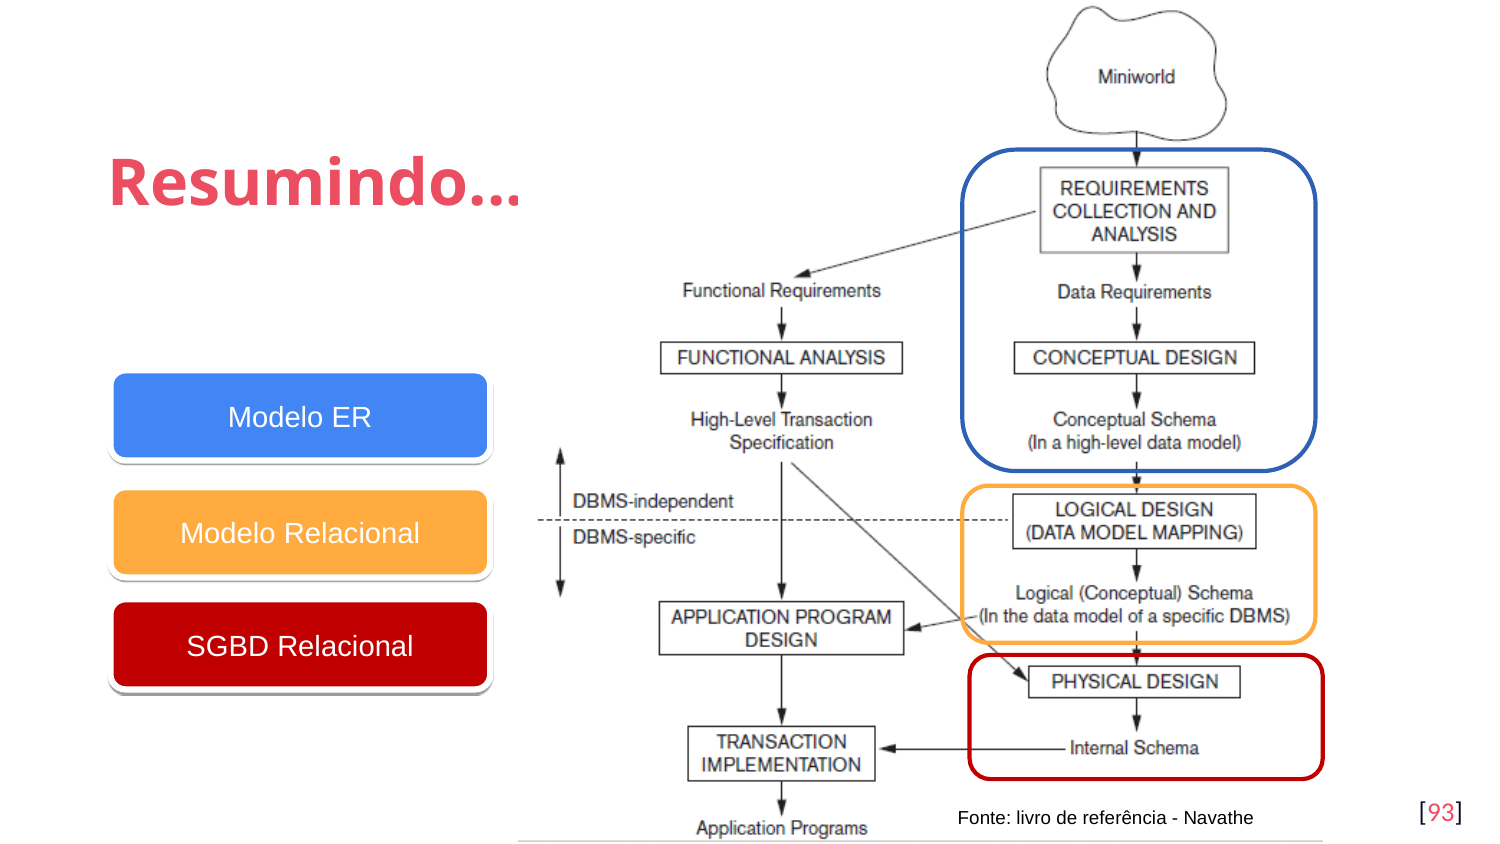

Resumindo...
Modelo ER
Modelo Relacional
SGBD Relacional
Fonte: livro de referência - Navathe